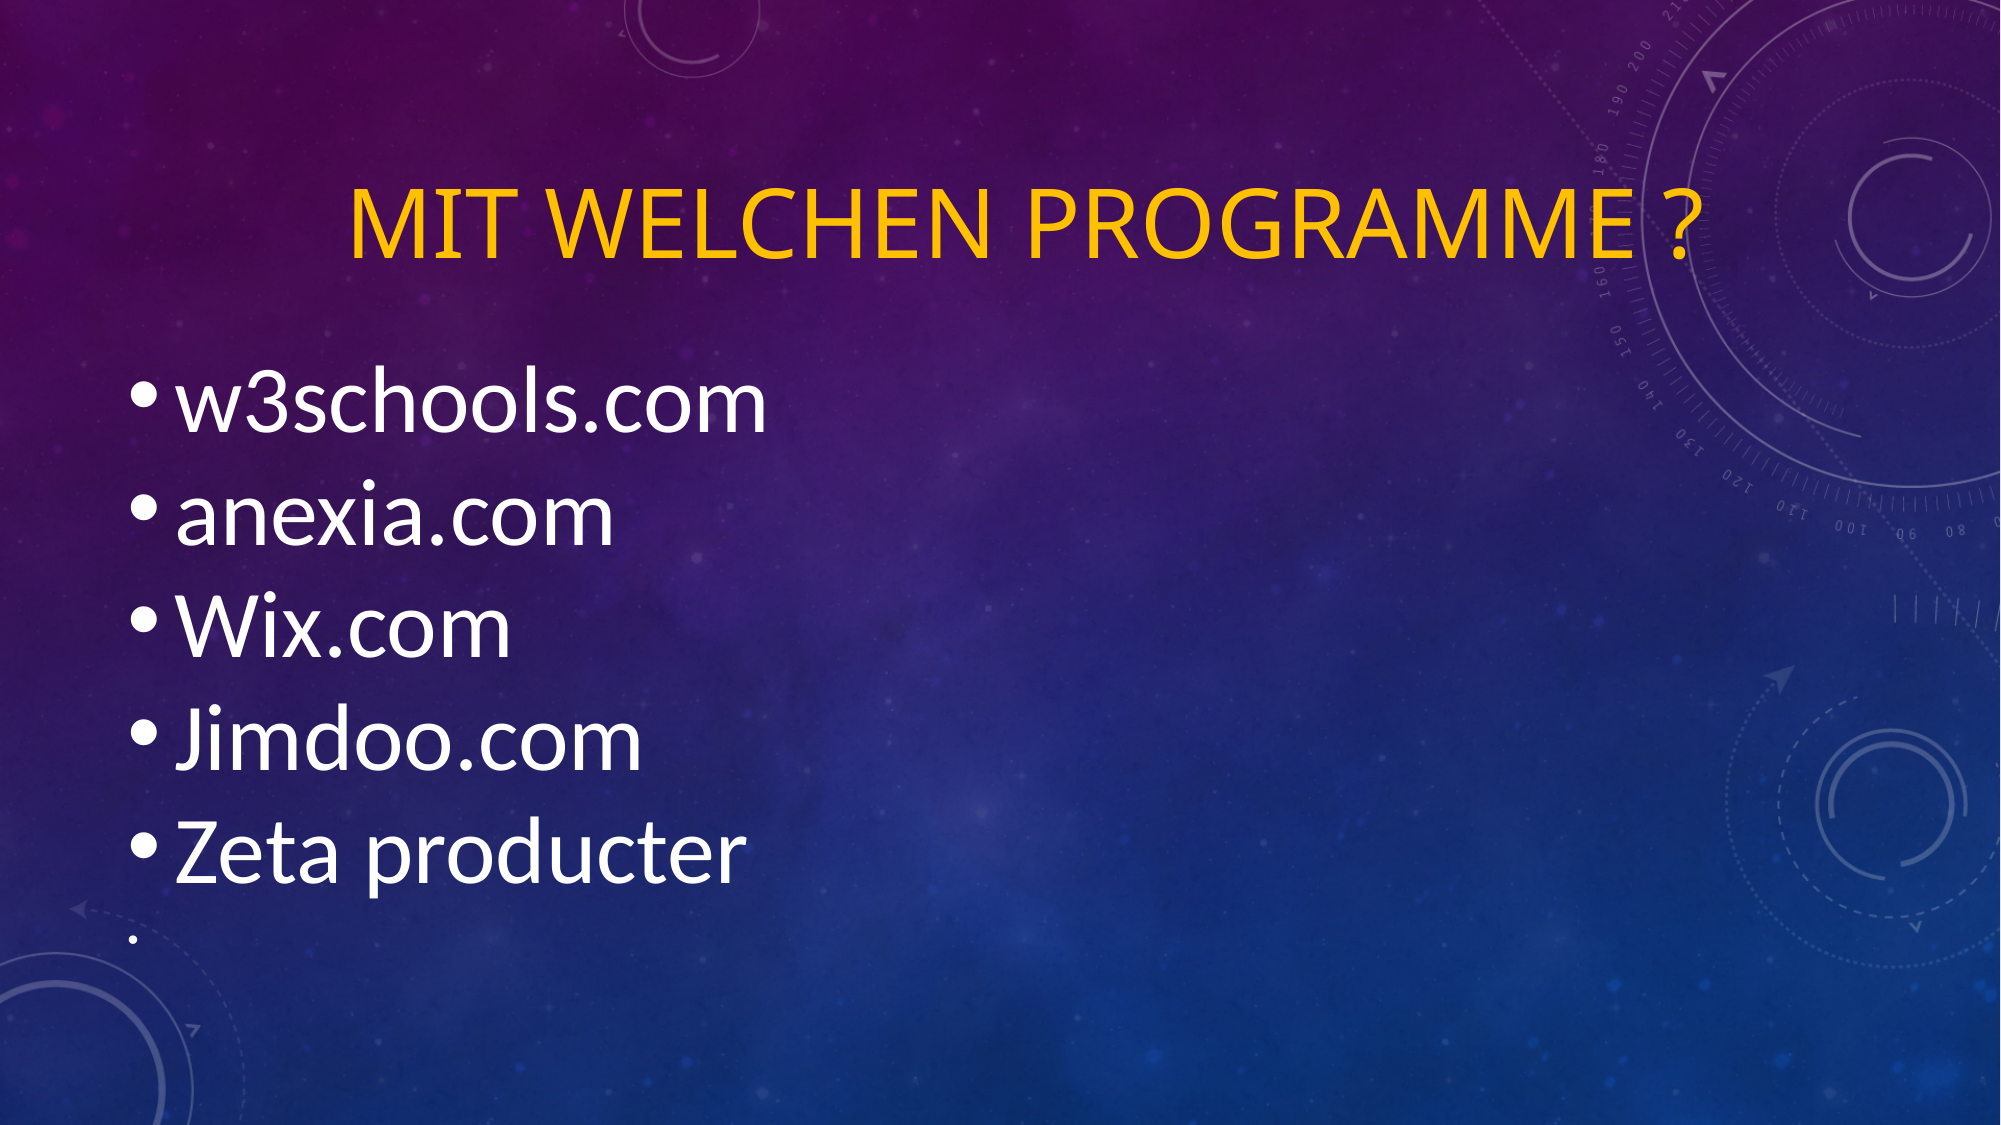

# Mit welchen Programme ?
w3schools.com
anexia.com‎
Wix.com
Jimdoo.com
Zeta producter